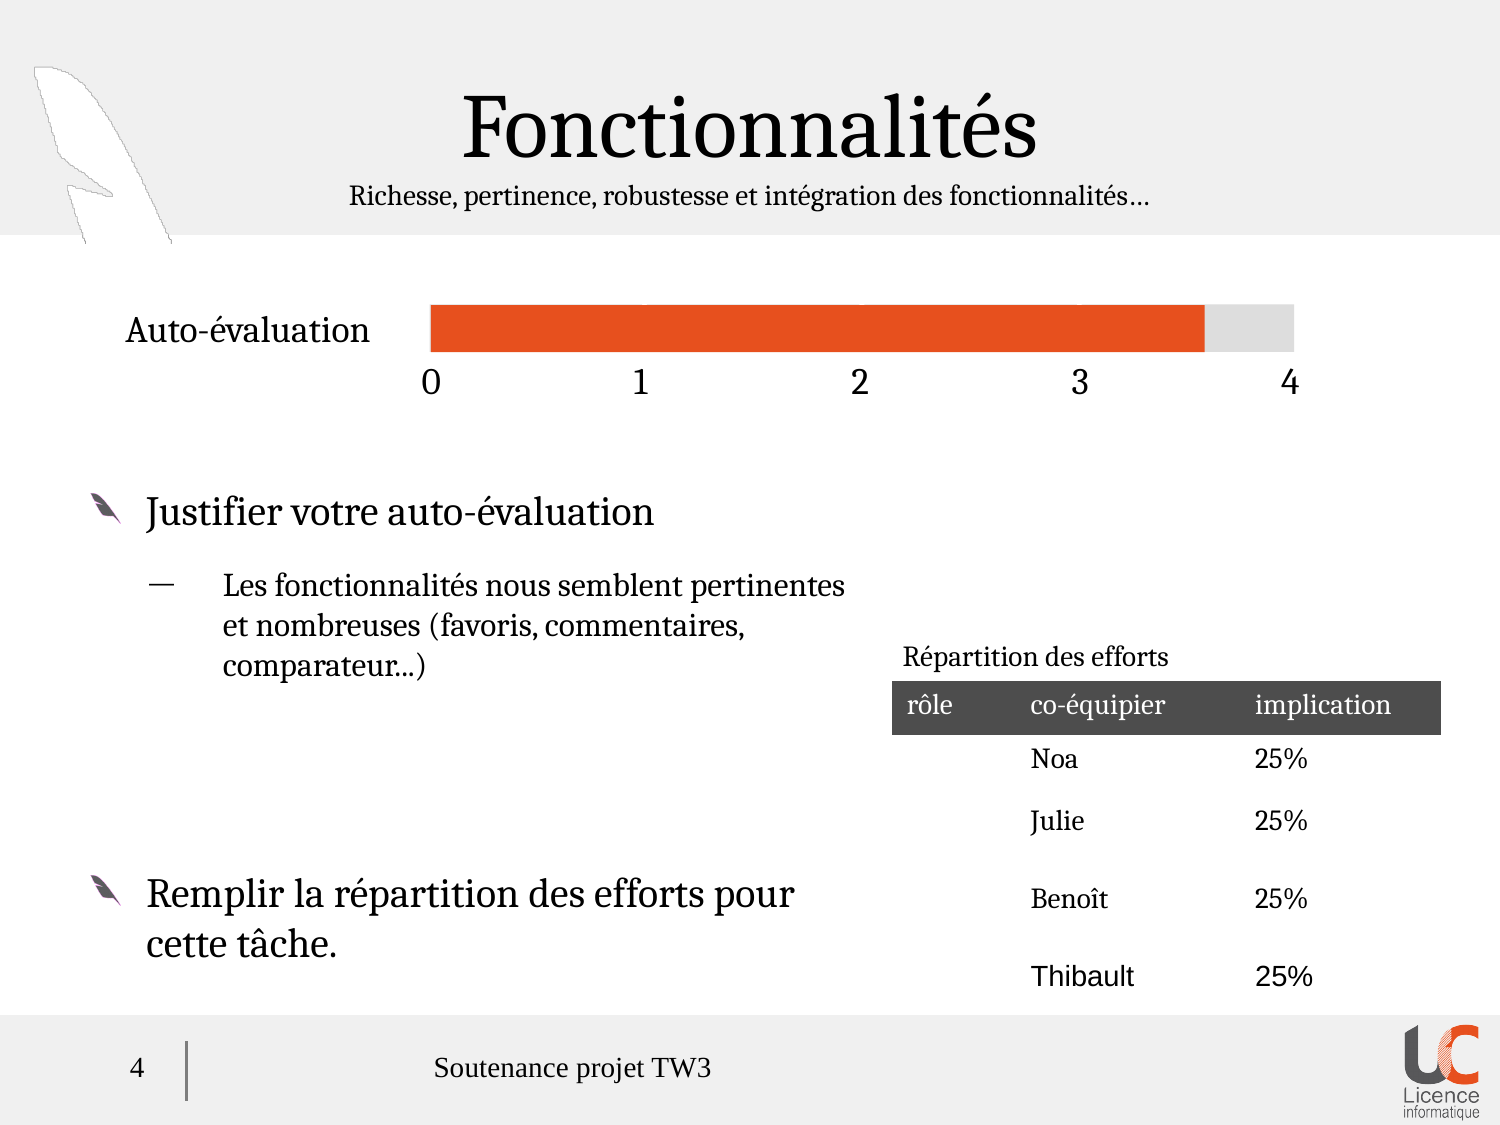

Fonctionnalités
Richesse, pertinence, robustesse et intégration des fonctionnalités…
# Justifier votre auto-évaluation
Les fonctionnalités nous semblent pertinentes et nombreuses (favoris, commentaires, comparateur...)
Remplir la répartition des efforts pour cette tâche.
Répartition des efforts
| rôle | co-équipier | implication |
| --- | --- | --- |
| | Noa | 25% |
| | Julie | 25% |
| | Benoît | 25% |
| | Thibault | 25% |
Soutenance projet TW3